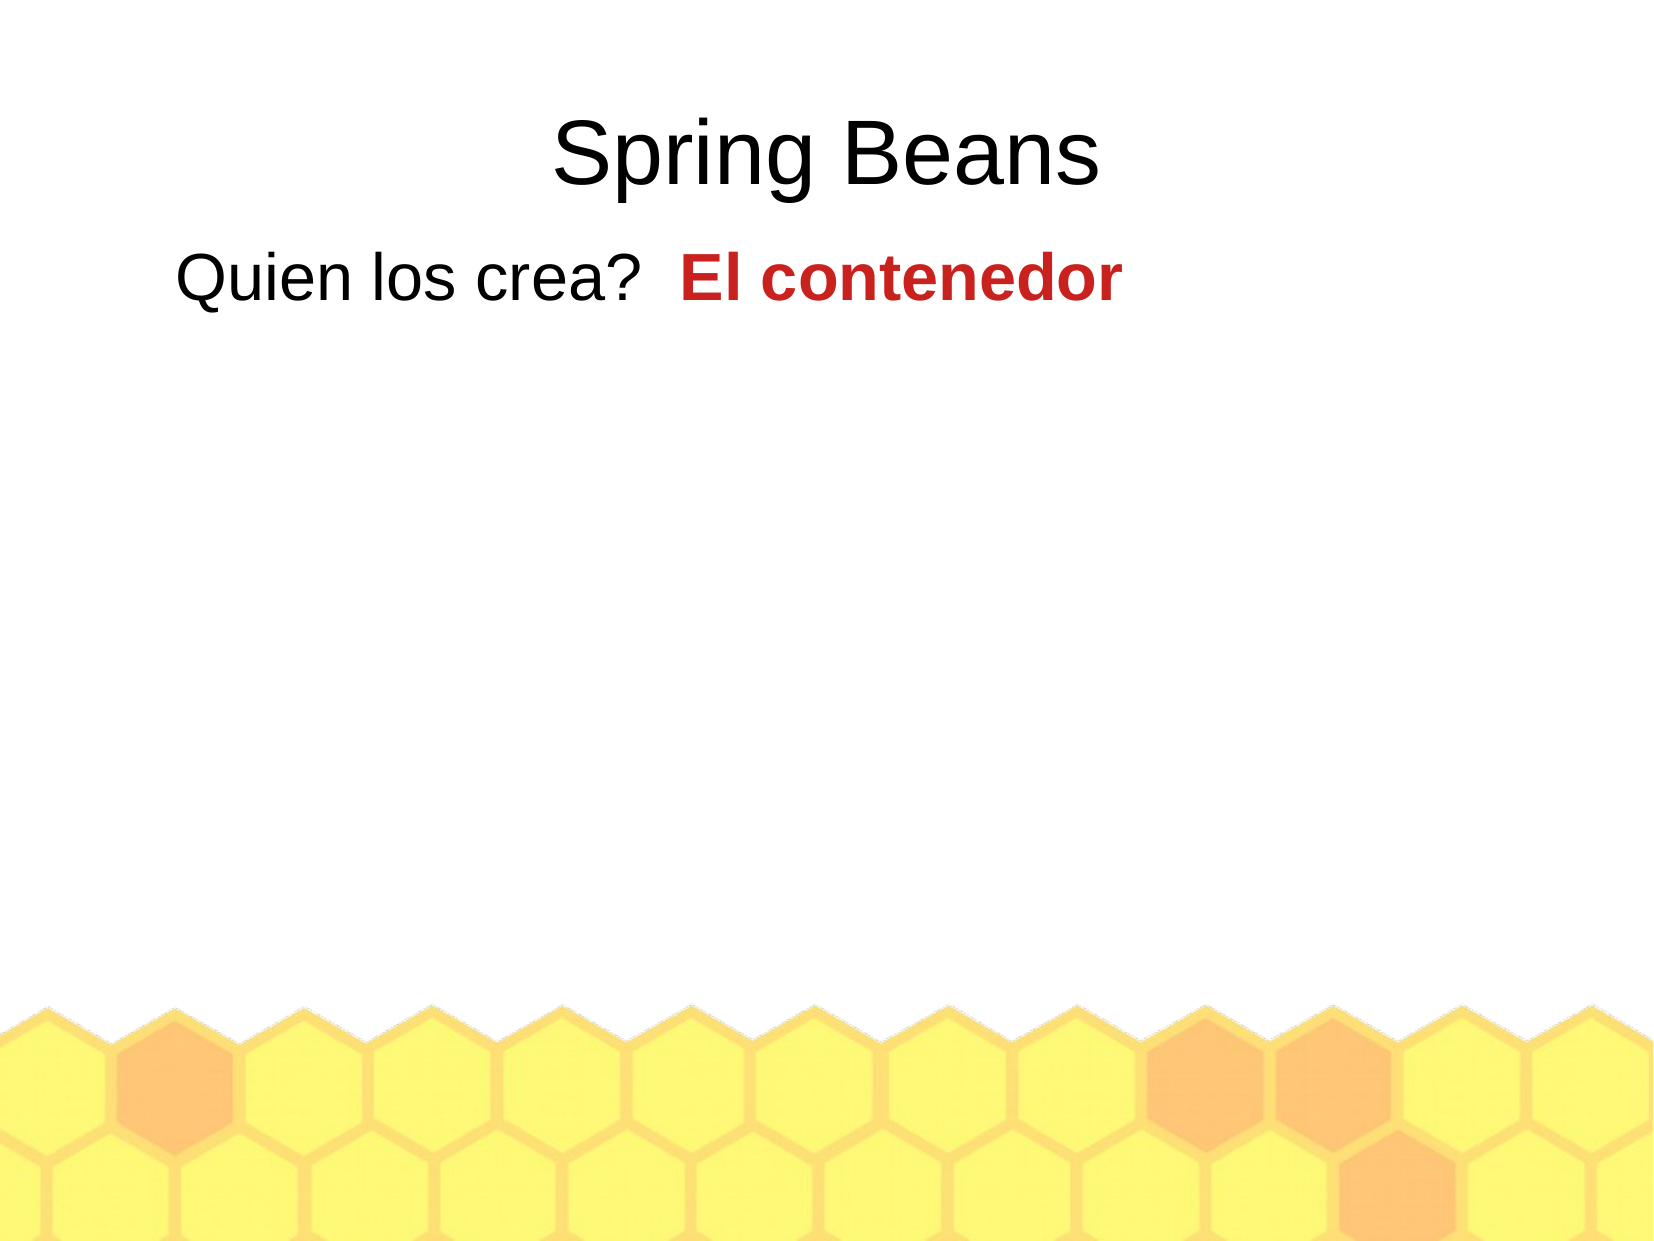

# Spring Beans
Quien los crea? El contenedor